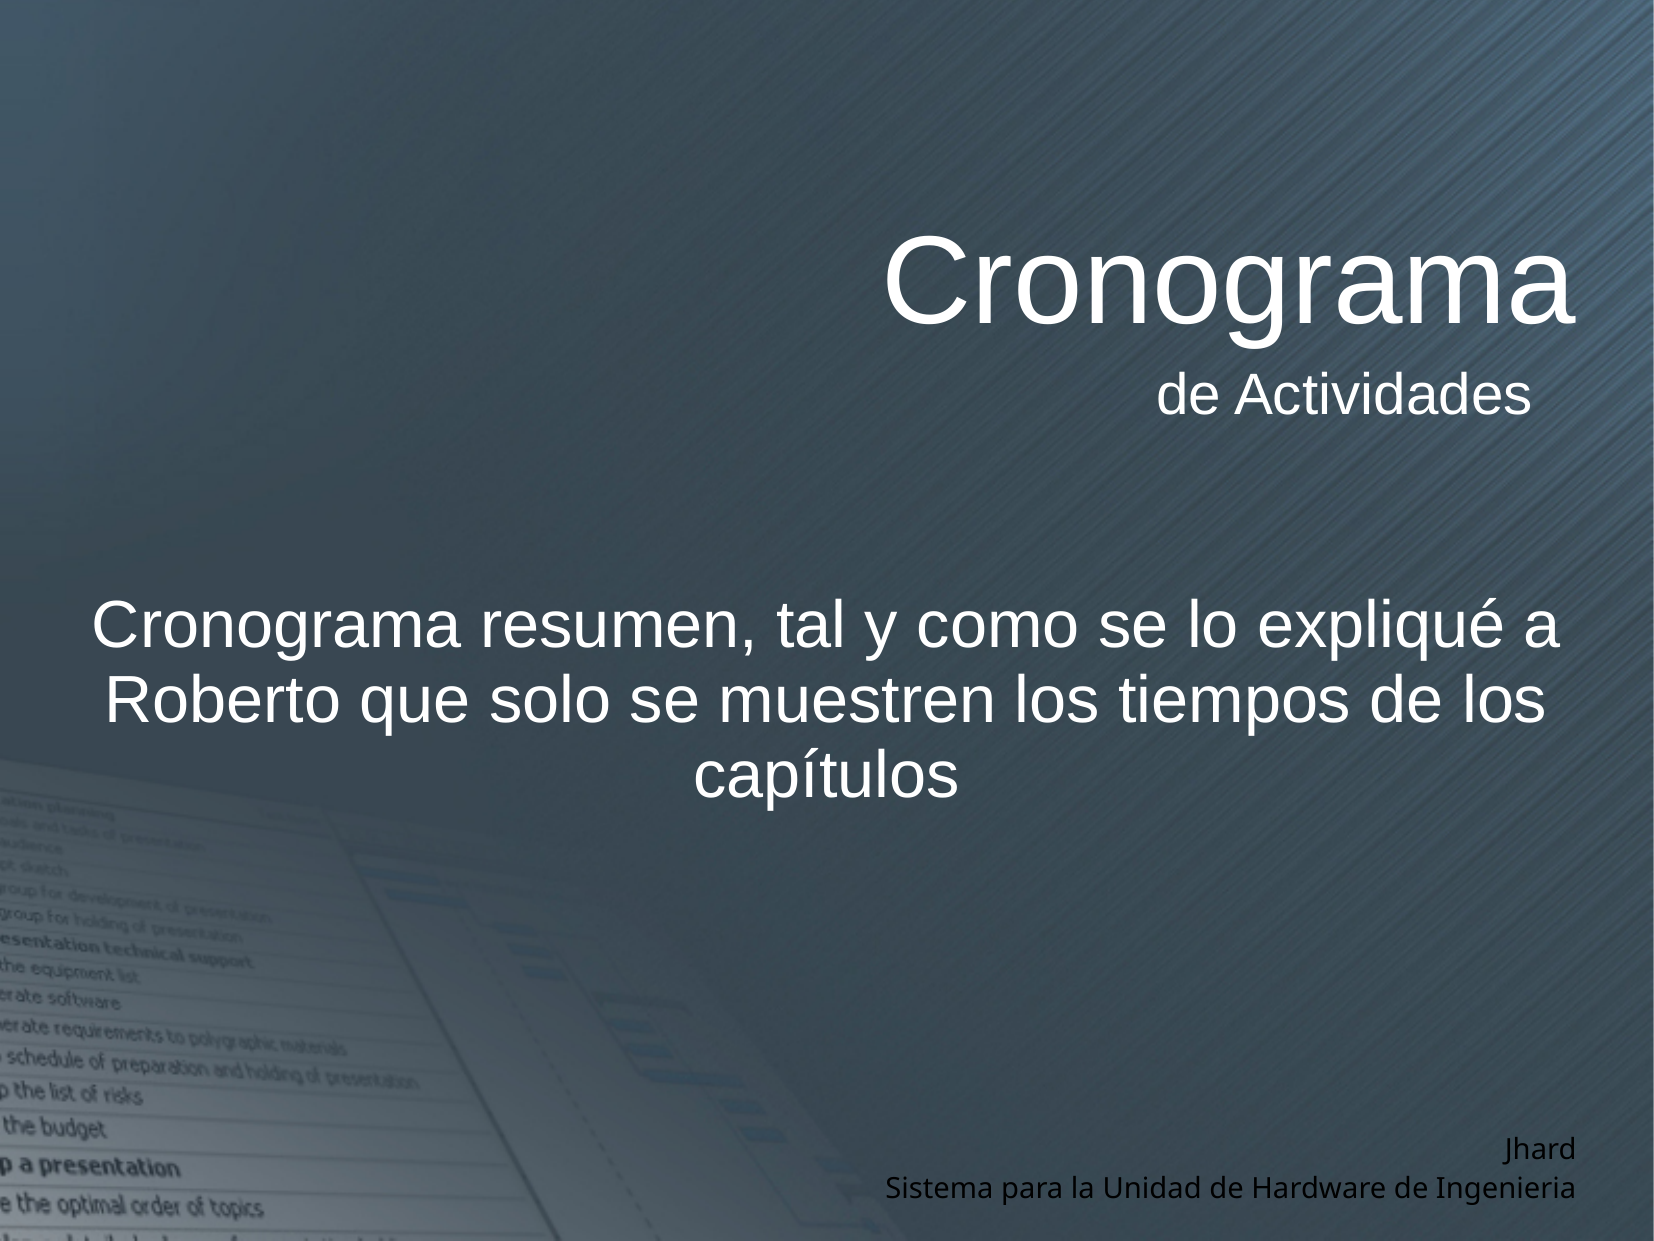

# Cronograma
Cronograma resumen, tal y como se lo expliqué a Roberto que solo se muestren los tiempos de los capítulos
de Actividades